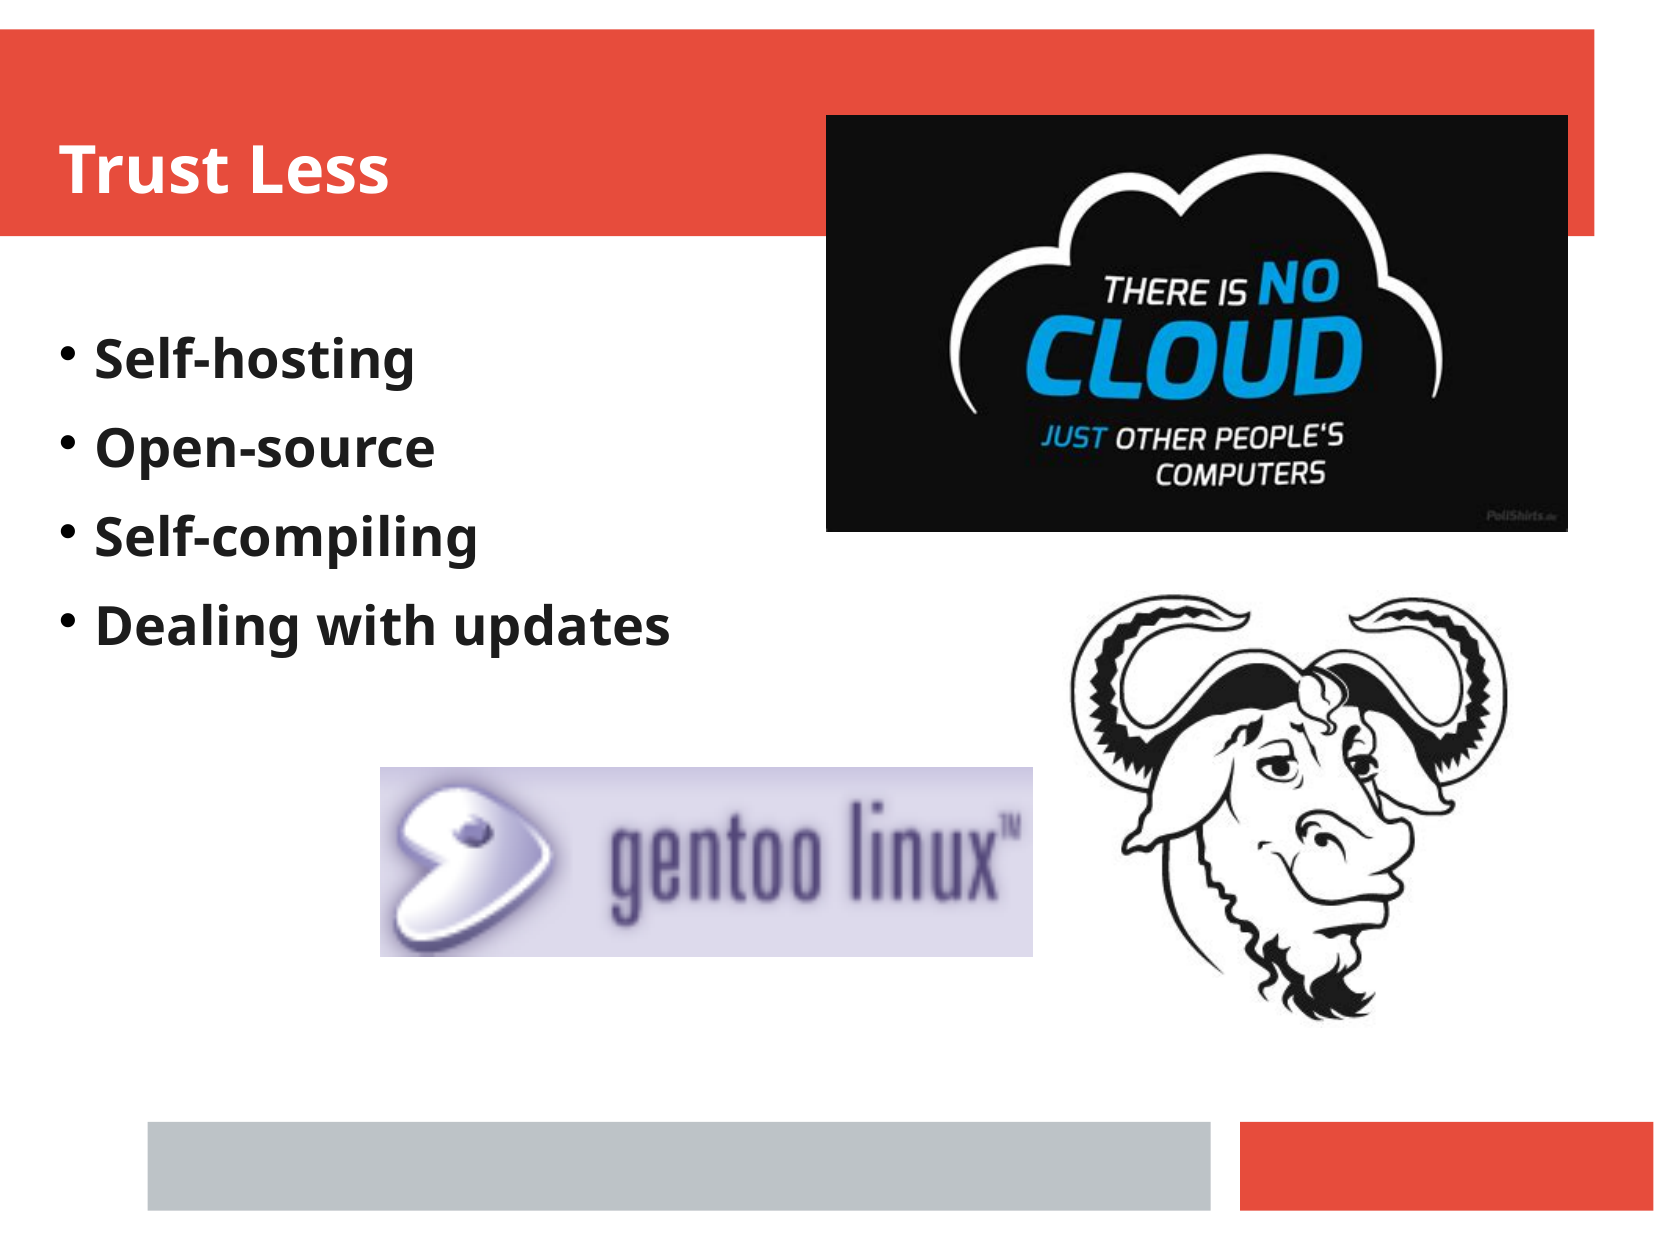

Trust Less
Self-hosting
Open-source
Self-compiling
Dealing with updates